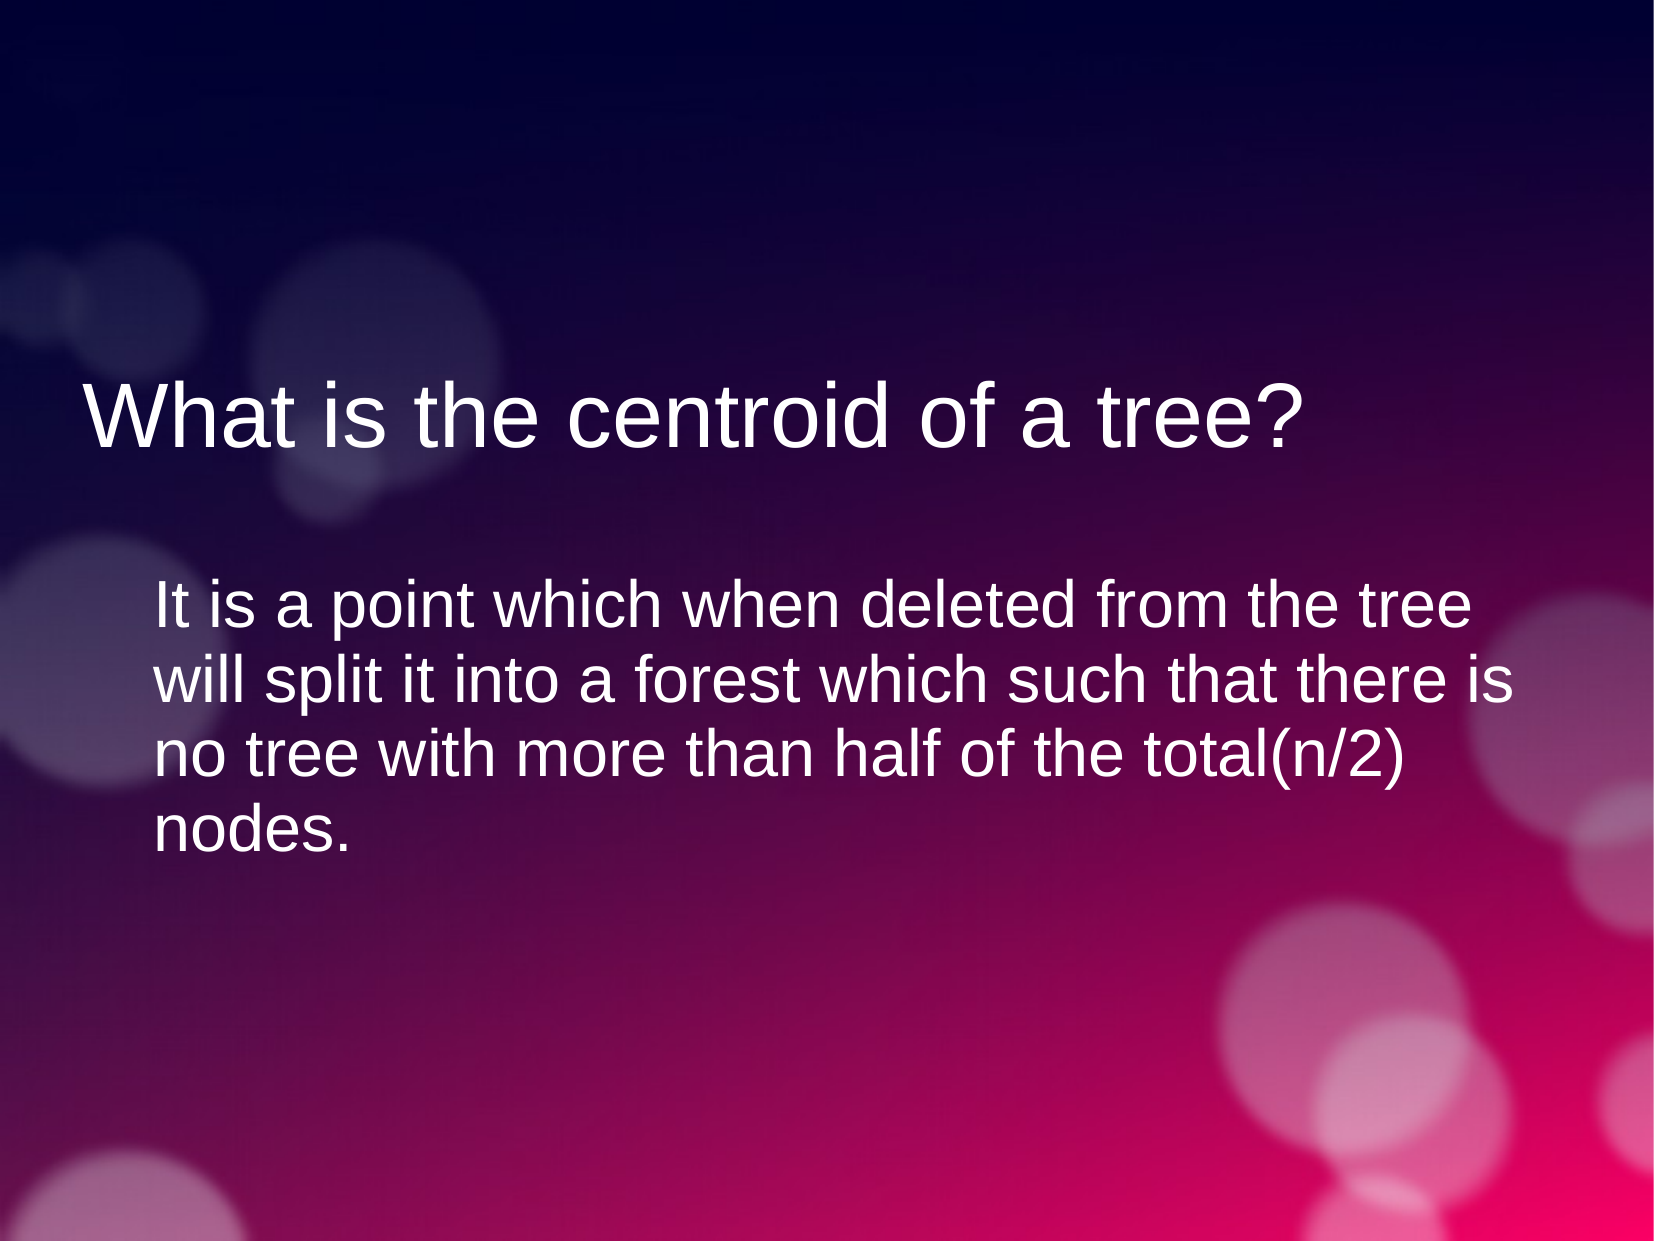

# What is the centroid of a tree?
It is a point which when deleted from the tree will split it into a forest which such that there is no tree with more than half of the total(n/2) nodes.